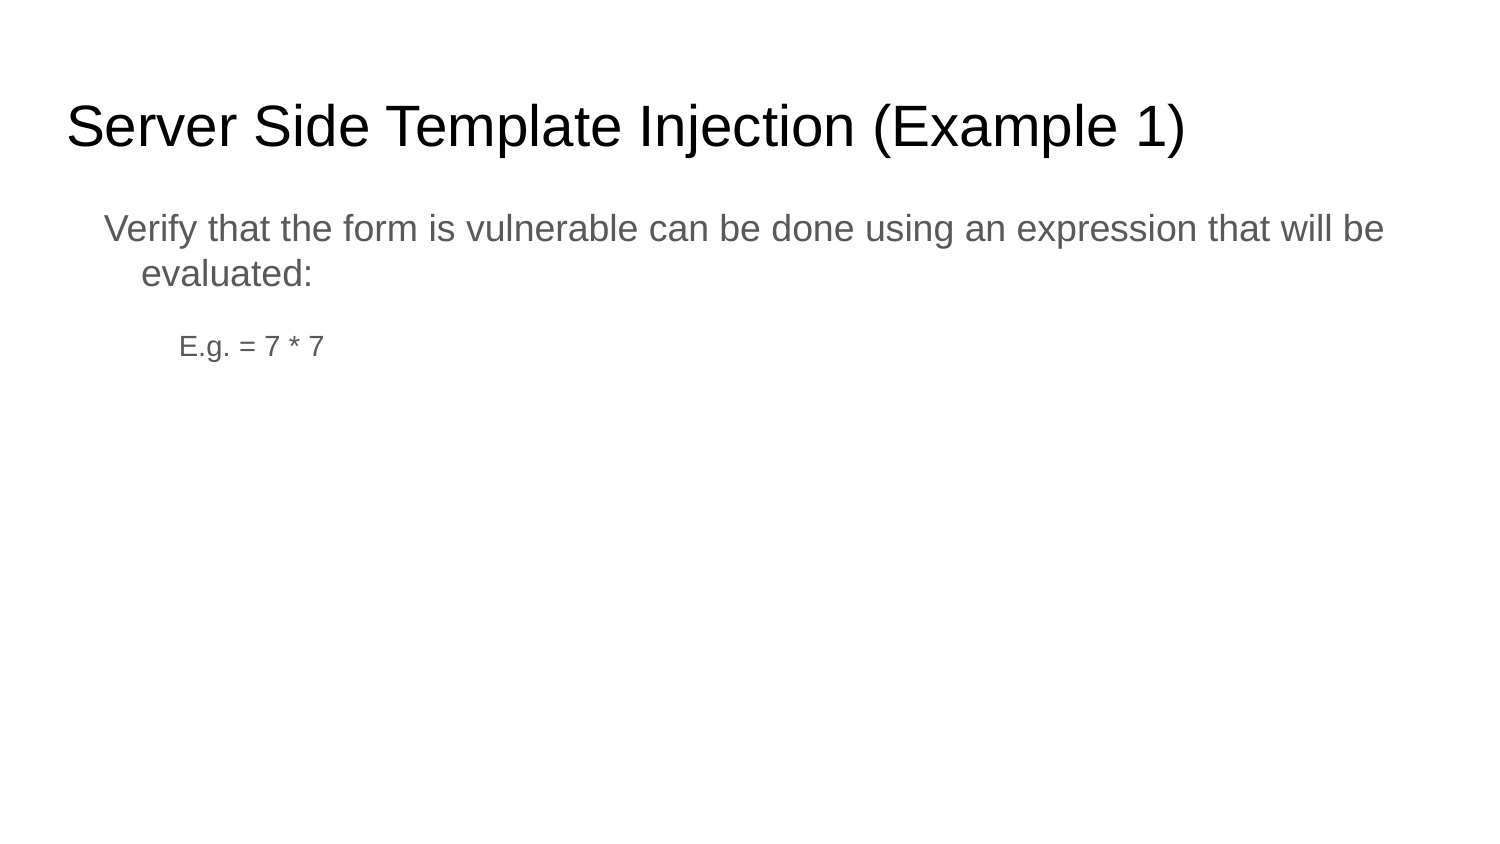

# Server Side Template Injection (Example 1)
Verify that the form is vulnerable can be done using an expression that will be evaluated:
E.g. = 7 * 7